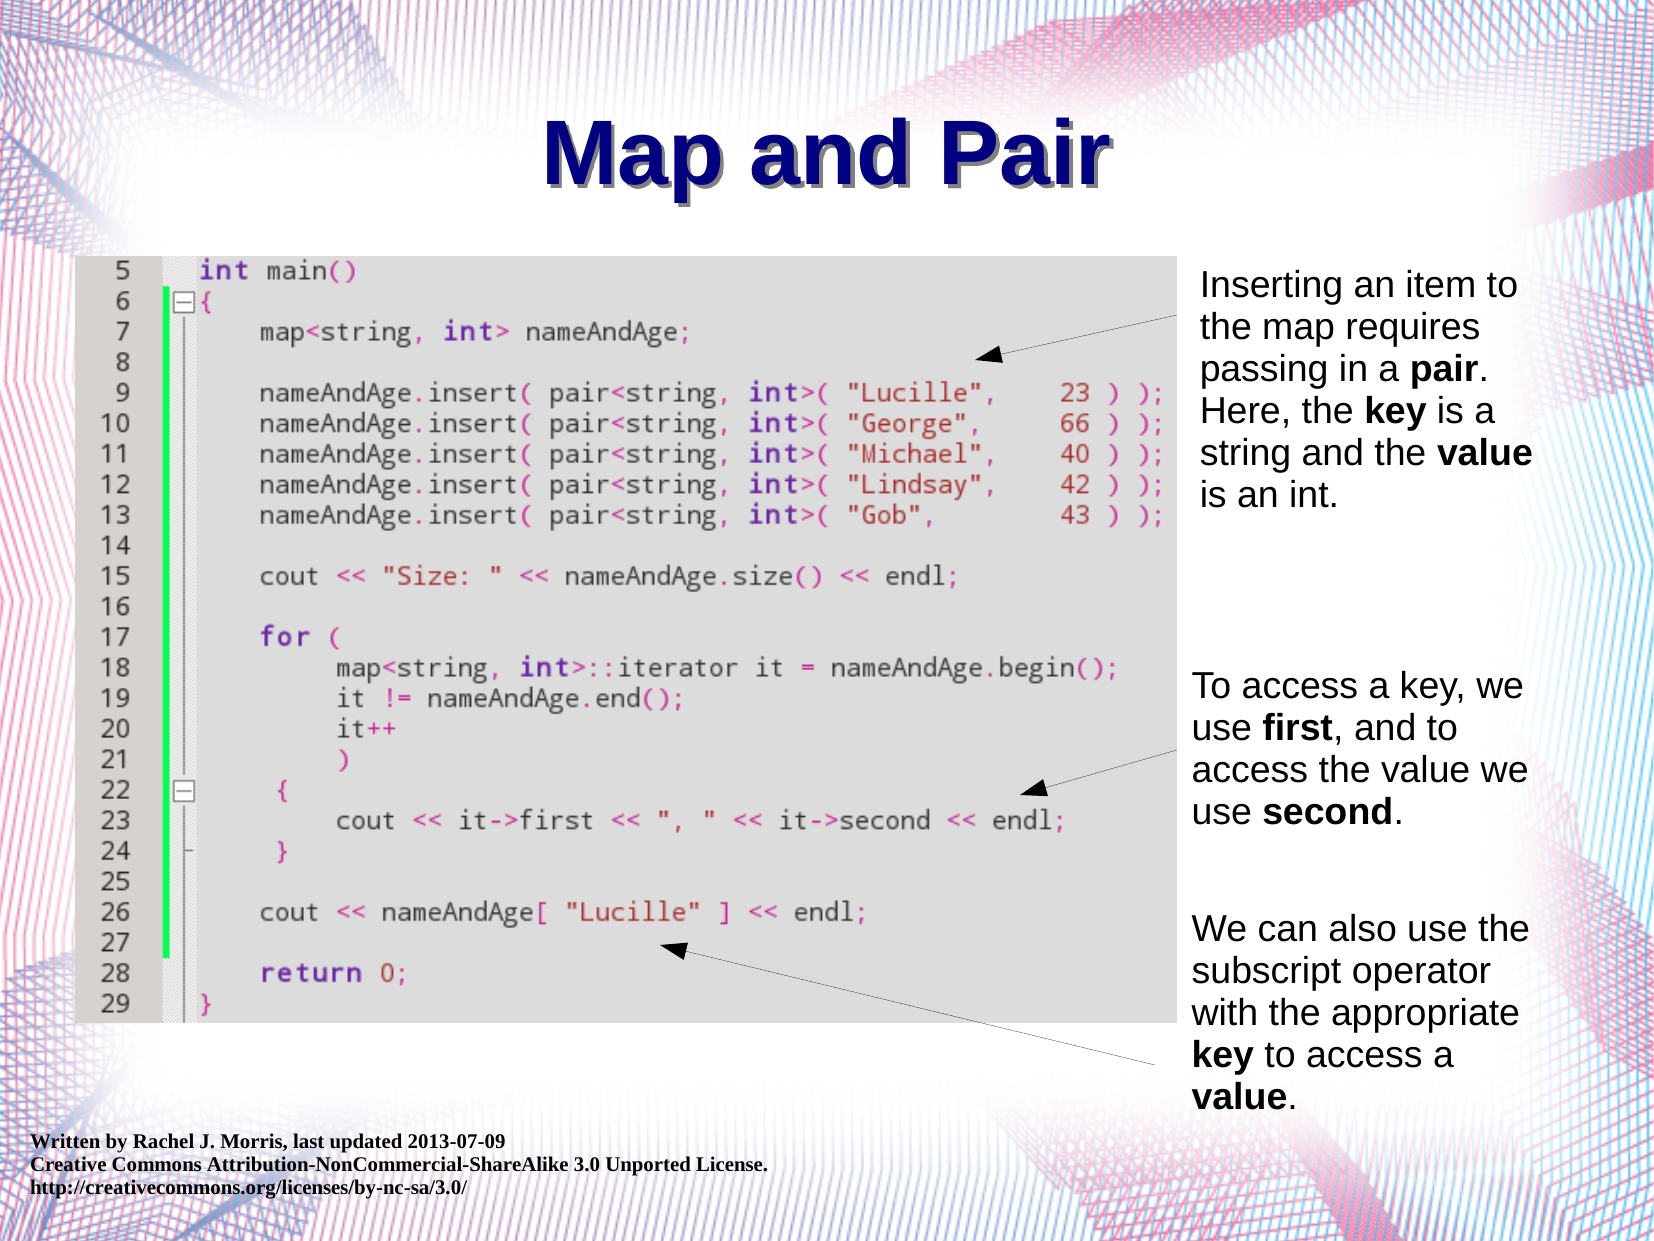

# Map and Pair
Inserting an item to the map requires passing in a pair.
Here, the key is a string and the value is an int.
To access a key, we use first, and to access the value we use second.
We can also use the subscript operator with the appropriate key to access a value.